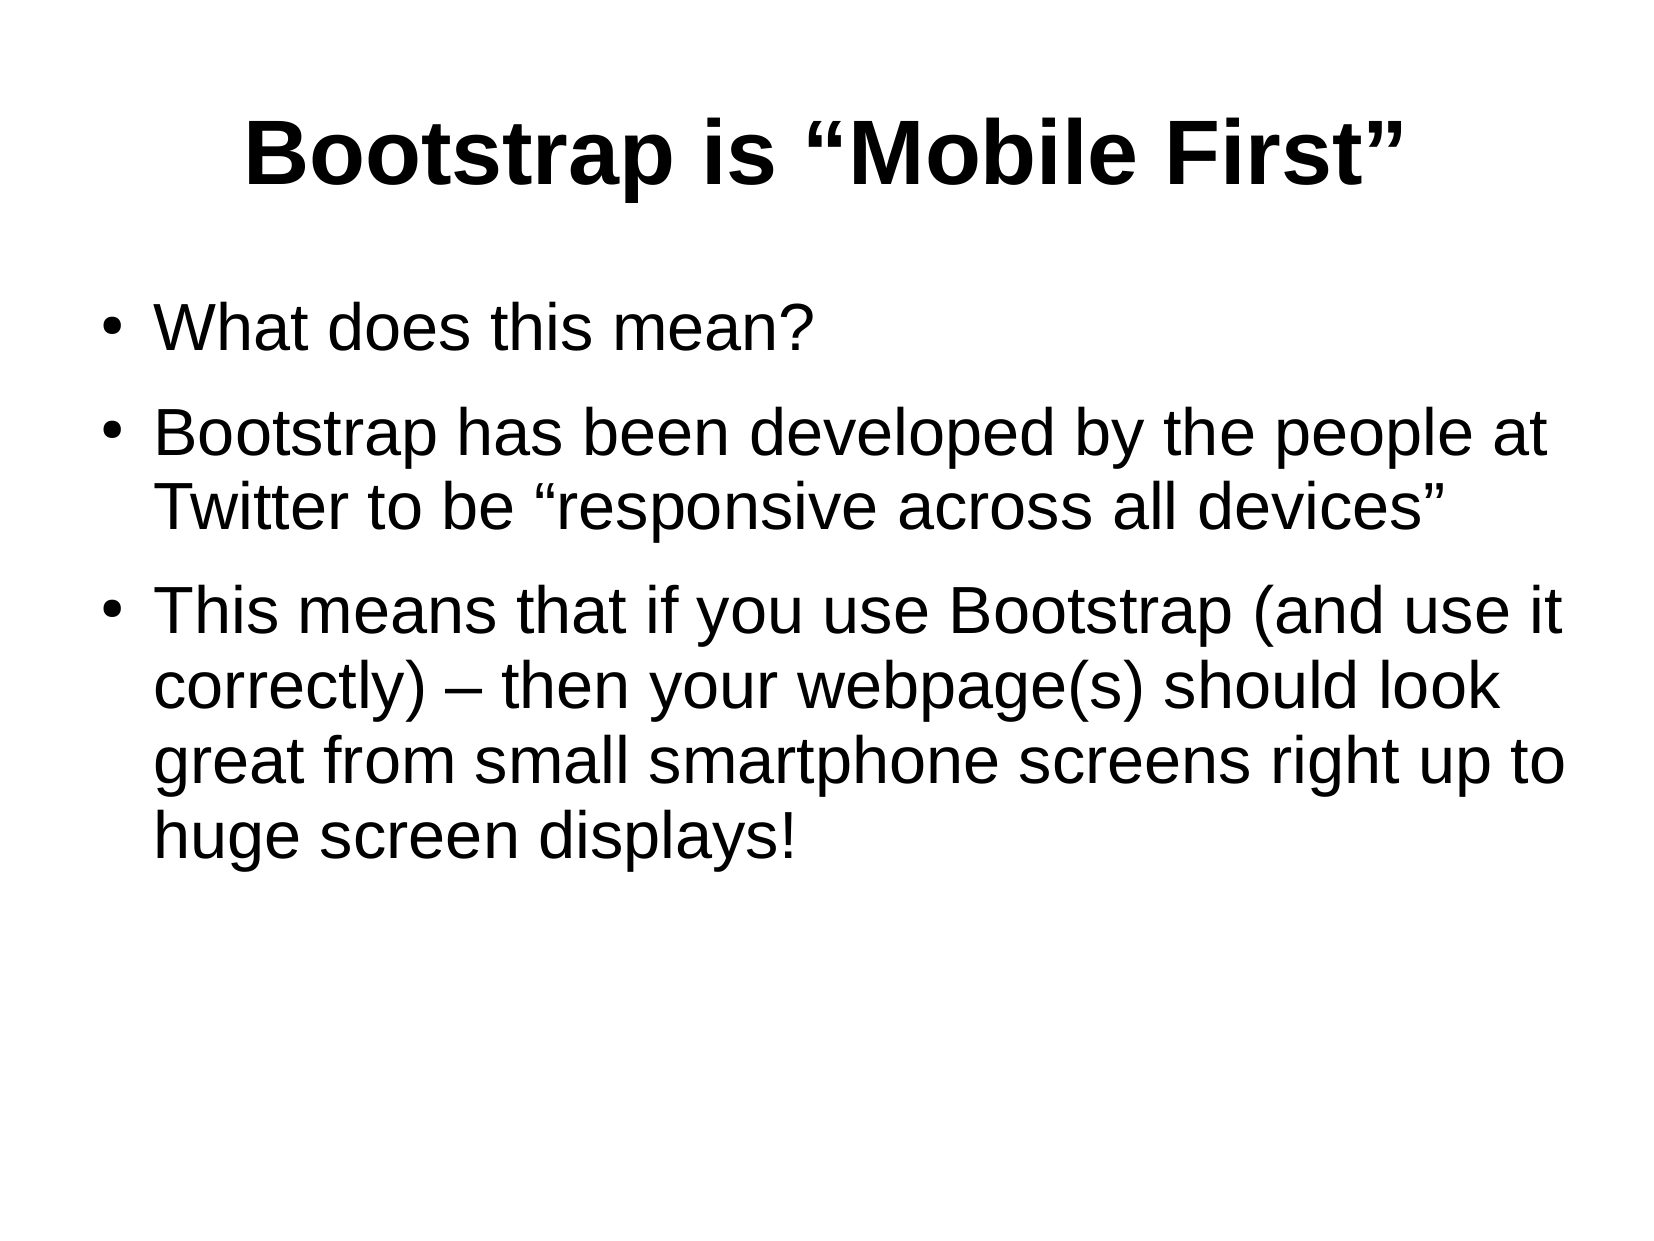

# Bootstrap is “Mobile First”
What does this mean?
Bootstrap has been developed by the people at Twitter to be “responsive across all devices”
This means that if you use Bootstrap (and use it correctly) – then your webpage(s) should look great from small smartphone screens right up to huge screen displays!